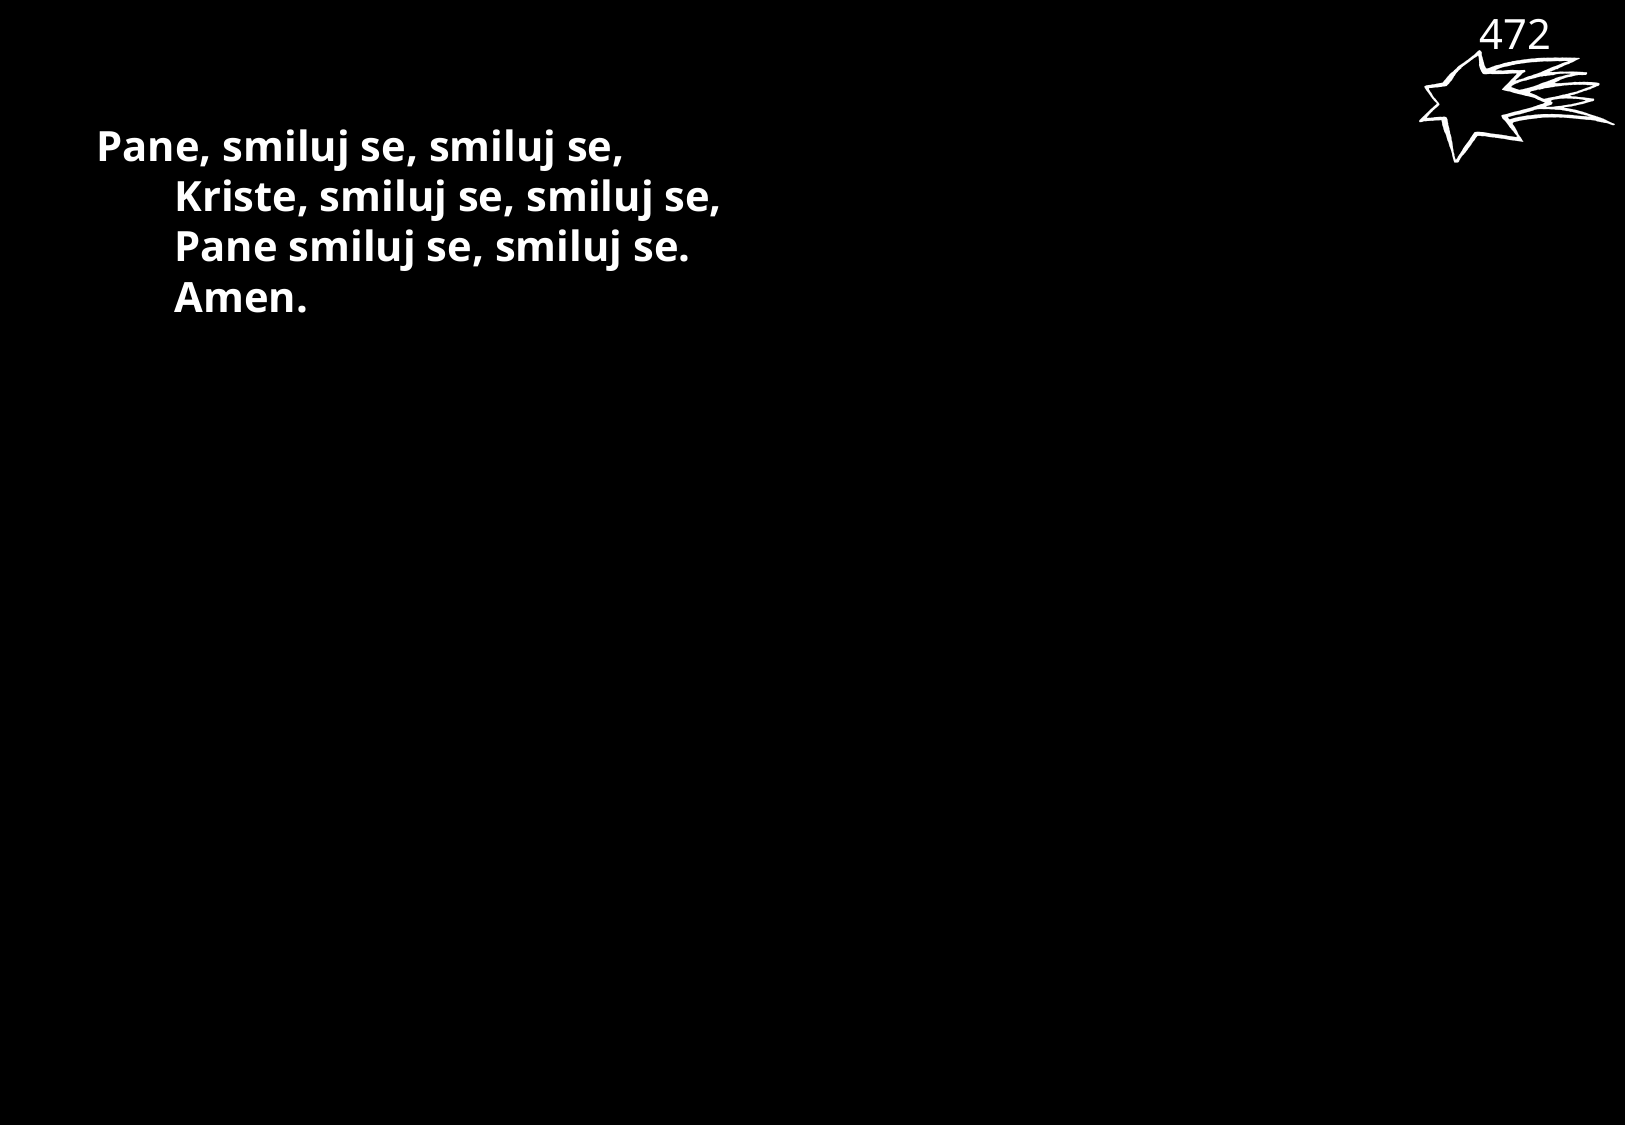

472
# Pane, smiluj se, smiluj se, Kriste, smiluj se, smiluj se, Pane smiluj se, smiluj se. Amen.